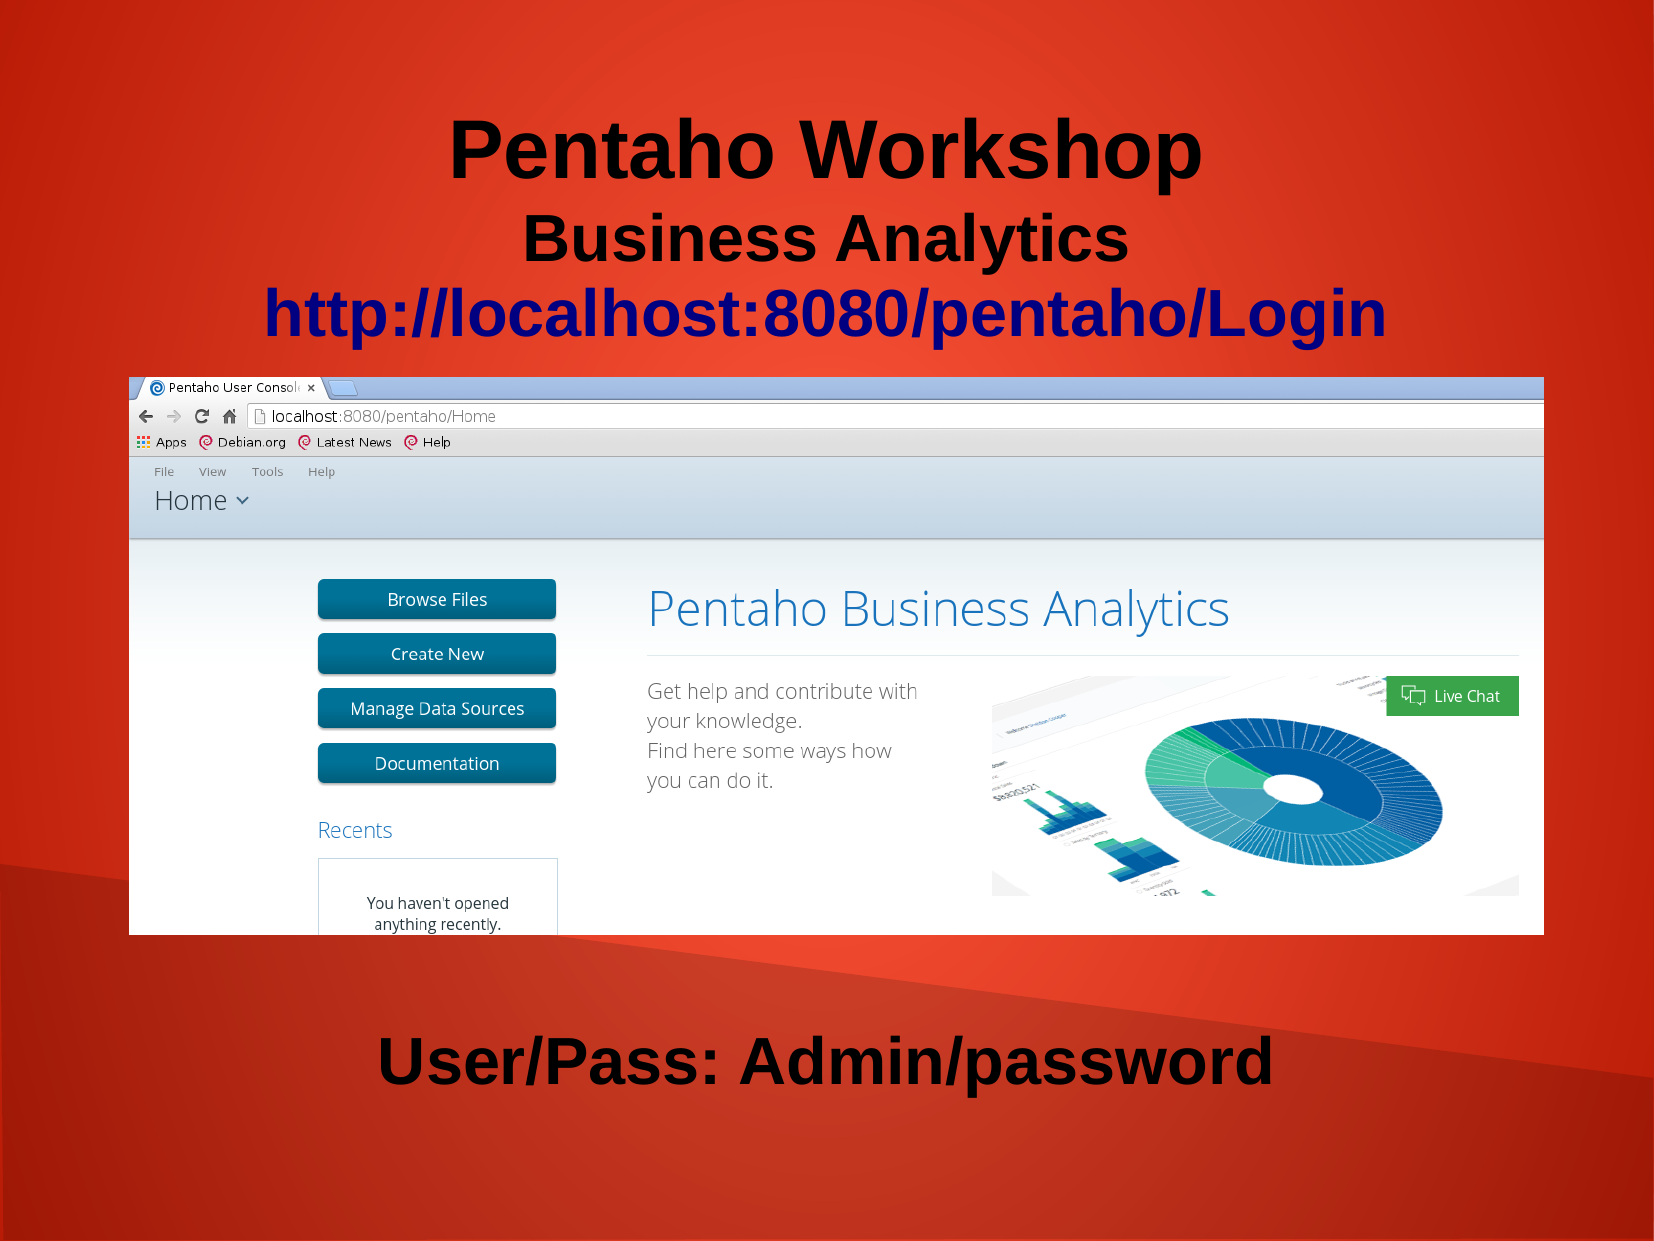

# Pentaho Workshop
Business Analytics
http://localhost:8080/pentaho/Login
User/Pass: Admin/password